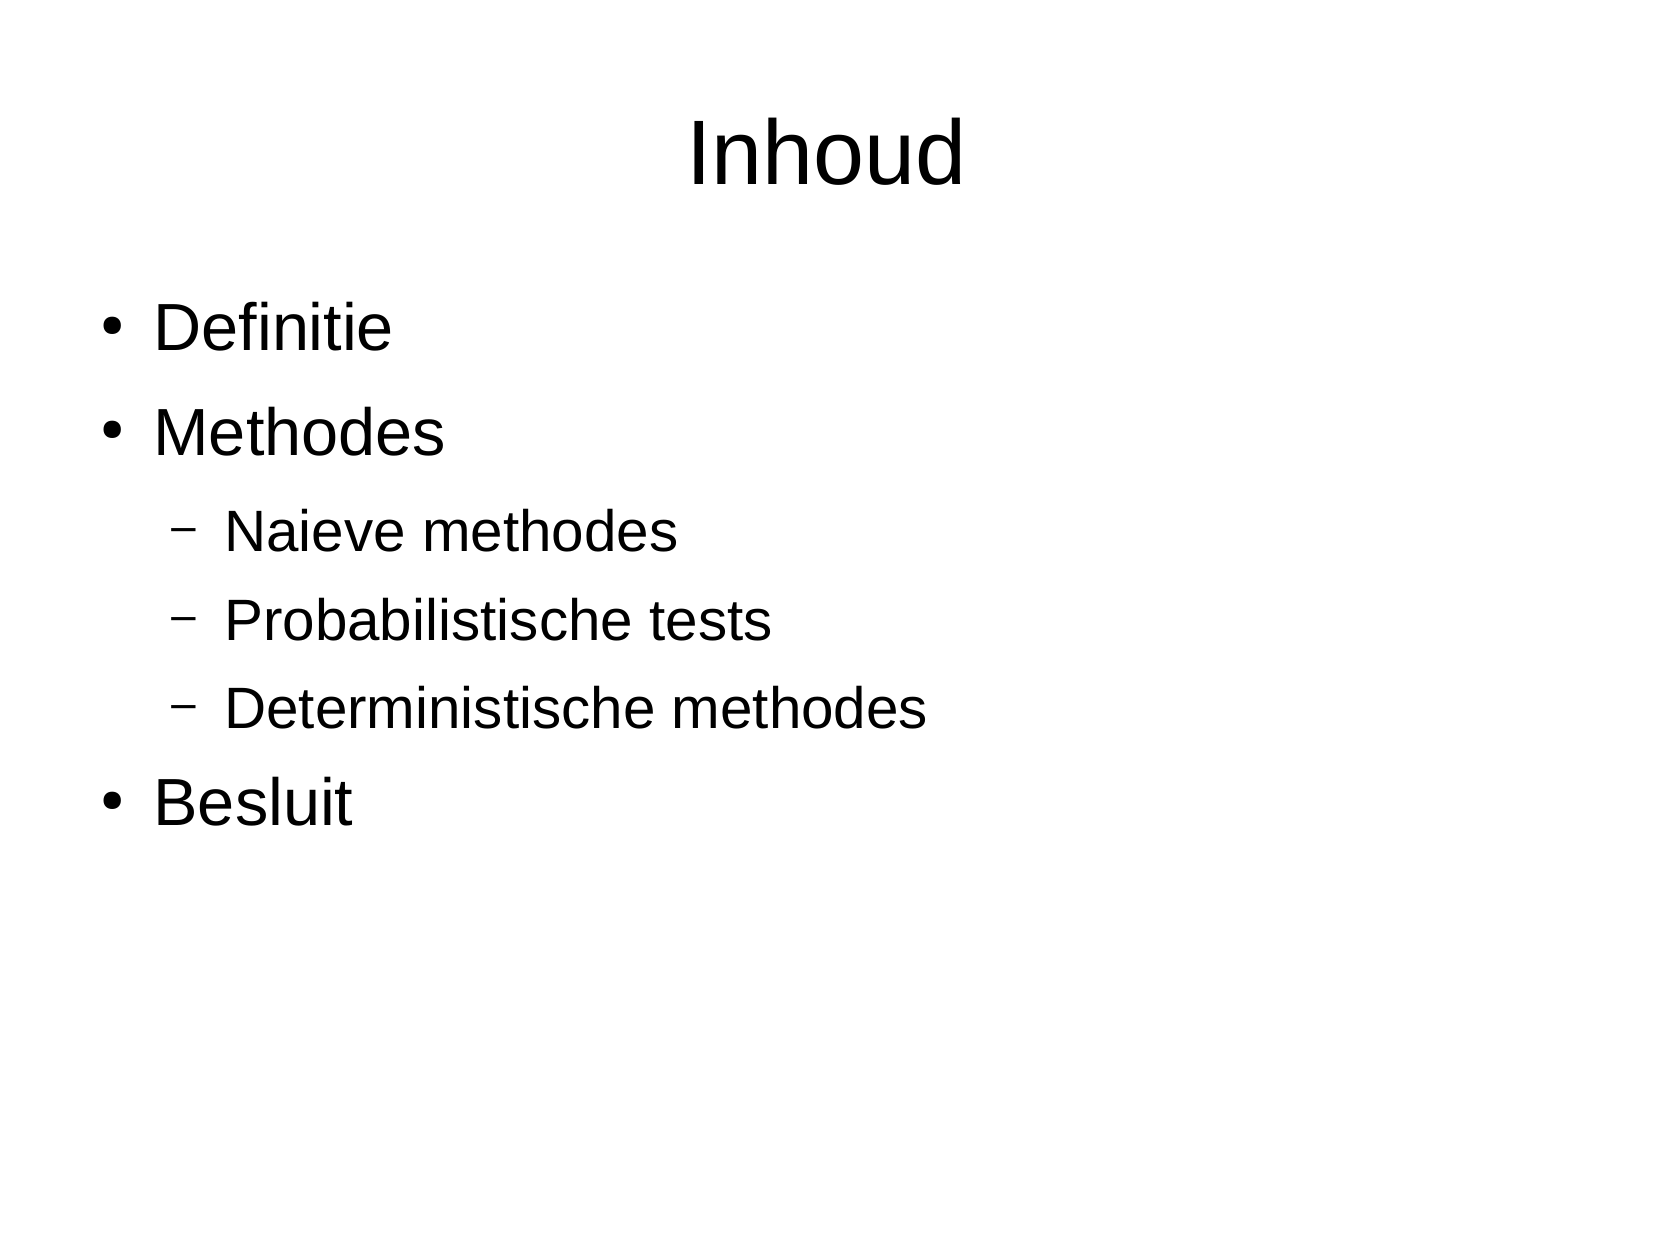

# Inhoud
Definitie
Methodes
Naieve methodes
Probabilistische tests
Deterministische methodes
Besluit